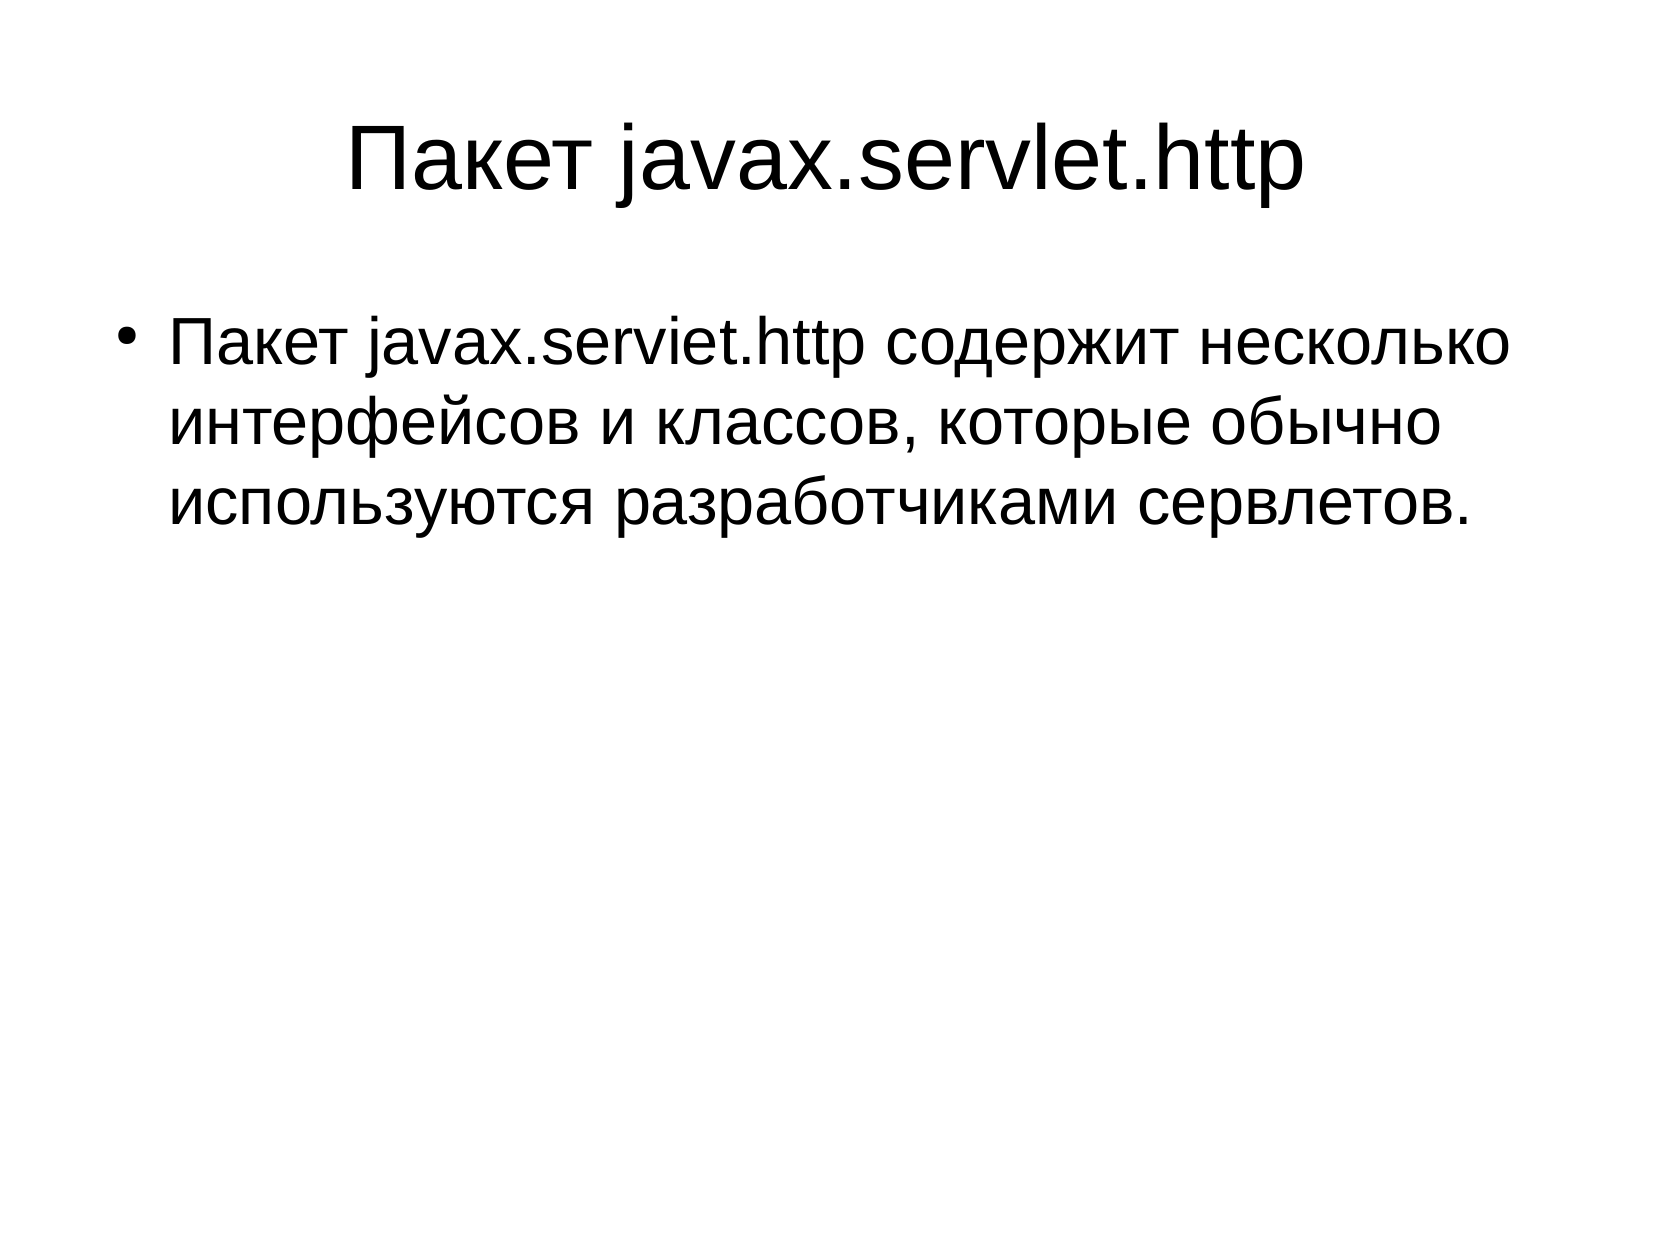

# Пакет javax.servlet.http
Пакет javax.serviet.http содержит несколько интерфейсов и классов, которые обычно используются разработчиками сервлетов.